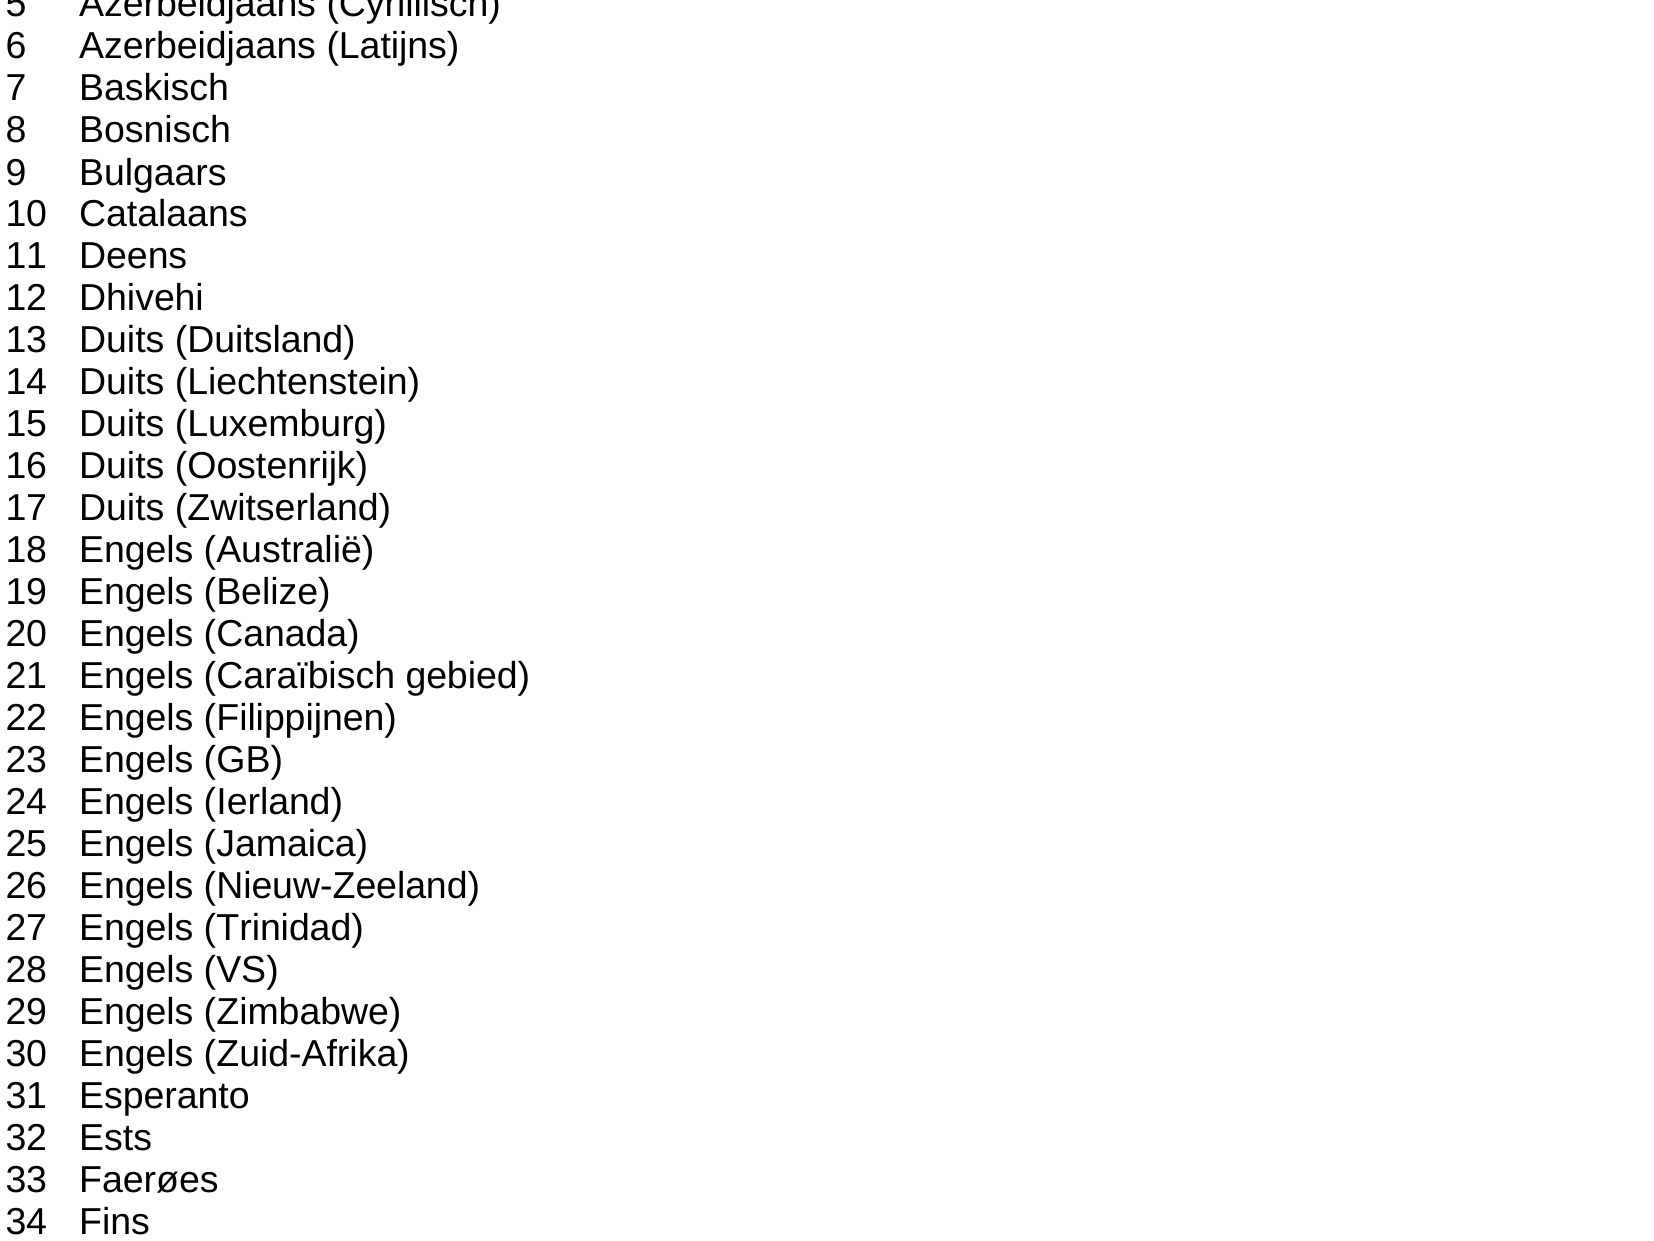

118 8 47
1	[Geen]
2	Afrikaans
3	Albanees
4	Armeens
5	Azerbeidjaans (Cyrillisch)
6	Azerbeidjaans (Latijns)
7	Baskisch
8	Bosnisch
9	Bulgaars
10	Catalaans
11	Deens
12	Dhivehi
13	Duits (Duitsland)
14	Duits (Liechtenstein)
15	Duits (Luxemburg)
16	Duits (Oostenrijk)
17	Duits (Zwitserland)
18	Engels (Australië)
19	Engels (Belize)
20	Engels (Canada)
21	Engels (Caraïbisch gebied)
22	Engels (Filippijnen)
23	Engels (GB)
24	Engels (Ierland)
25	Engels (Jamaica)
26	Engels (Nieuw-Zeeland)
27	Engels (Trinidad)
28	Engels (VS)
29	Engels (Zimbabwe)
30	Engels (Zuid-Afrika)
31	Esperanto
32	Ests
33	Faerøes
34	Fins
35	Frans (België)
36	Frans (Canada)
37	Frans (Frankrijk)
38	Frans (Luxemburg)
39	Frans (Monaco)
40	Frans (Zwitserland)
41	Fries
42	Gaelisch (Schotland)
43	Galiciaans
44	Georgisch
45	Grieks
46	Hongaars
47	Iers
48	Ijslands
49	Indonesisch
50	Interlingua
51	Italiaans (Italië)
52	Italiaans (Zwitserland)
53	Kazachstaans
54	Kinyarwanda (Rwanda)
55	Koerdisch (Syrië)
56	Koerdisch (Turkije)
57	Konkani
58	Kroatisch
59	Latijn
60	Lets
61	Litouws
62	Litouws (klassiek)
63	Macedonisch
64	Maleis (Brunei Darussalam)
65	Maleis (Maleisië)
66	Maori (Nieuw-Zeeland)
67	Mongolees
68	Nederlands (België)
69	Nederlands (NL)
70	Noord-Sotho
71	Noors (BokmÃ¥l)
72	Noors (Nynorsk)
73	Occitaans
74	Oezbekistaans
75	Oezbekistaans (Cyrillisch)
76	Oezbekistaans (Latijns)
77	Pools
78	Portugees (Brazilië)
79	Portugees (Portugal)
80	Reto-romaans
81	Roemeens
82	Russisch
83	Sardisch
84	Servisch (Cyrillisch)
85	Servisch (Latijns)
86	Sloveens
87	Slowaaks
88	Spaans (Argentinië)
89	Spaans (Bolivia)
90	Spaans (Chili)
91	Spaans (Colombia)
92	Spaans (Costa Rica)
93	Spaans (Dom. Rep.)
94	Spaans (El Salvador)
95	Spaans (Equador)
96	Spaans (Guatemala)
97	Spaans (Honduras)
98	Spaans (Mexico)
99	Spaans (Modern)
100	Spaans (Nicaragua)
101	Spaans (Panama)
102	Spaans (Paraguay)
103	Spaans (Peru)
104	Spaans (Puerto Rico)
105	Spaans (Spanje)
106	Spaans (Uruguay)
107	Spaans (Venezuela)
108	Swahili (Kenia)
109	Swahili (Tanzania)
110	Tataars
111	Tsjechisch
112	Tswana
113	Turks
114	Welsh
115	Wit-Russisch
116	Zulu
117	Zweeds (Finland)
118	Zweeds (Zweden)
1	[Geen]
2	Chinees (Hongkong)
3	Chinees (Macau)
4	Chinees (Singapore)
5	Chinees (traditioneel)
6	Chinees (vereenvoudigd)
7	Japans
8	Koreaans (RoK)
1	[Geen]
2	Arabisch (Algerije)
3	Arabisch (Bahrein)
4	Arabisch (Egypte)
5	Arabisch (Irak)
6	Arabisch (Jemen)
7	Arabisch (Jordanië)
8	Arabisch (Katar)
9	Arabisch (Koeweit)
10	Arabisch (Libanon)
11	Arabisch (Libië)
12	Arabisch (Marokko)
13	Arabisch (Oman)
14	Arabisch (Saudi-Arabië)
15	Arabisch (Syrië)
16	Arabisch (Tunesië)
17	Arabisch (VAE)
18	Assamees
19	Bengaals (Bangladesh)
20	Bengaals (India)
21	Dzongkha
22	Farsi
23	Gujarati
24	Hebreeuws
25	Hindi
26	Kannada
27	Kasjmir (India)
28	Kasjmir (Kasjmir)
29	Khmer
30	Koerdisch (Irak)
31	Koerdisch (Iran)
32	Laotiaans
33	Malayalam
34	Manipuri
35	Marathi
36	Nepalees (India)
37	Nepalees (Nepal)
38	Oriya
39	Punjabi
40	Sanskriet
41	Sindhi
42	Tamil
43	Telugu
44	Thais
45	Tibetaans (VR China)
46	Urdu (India)
47	Urdu (Pakistan)